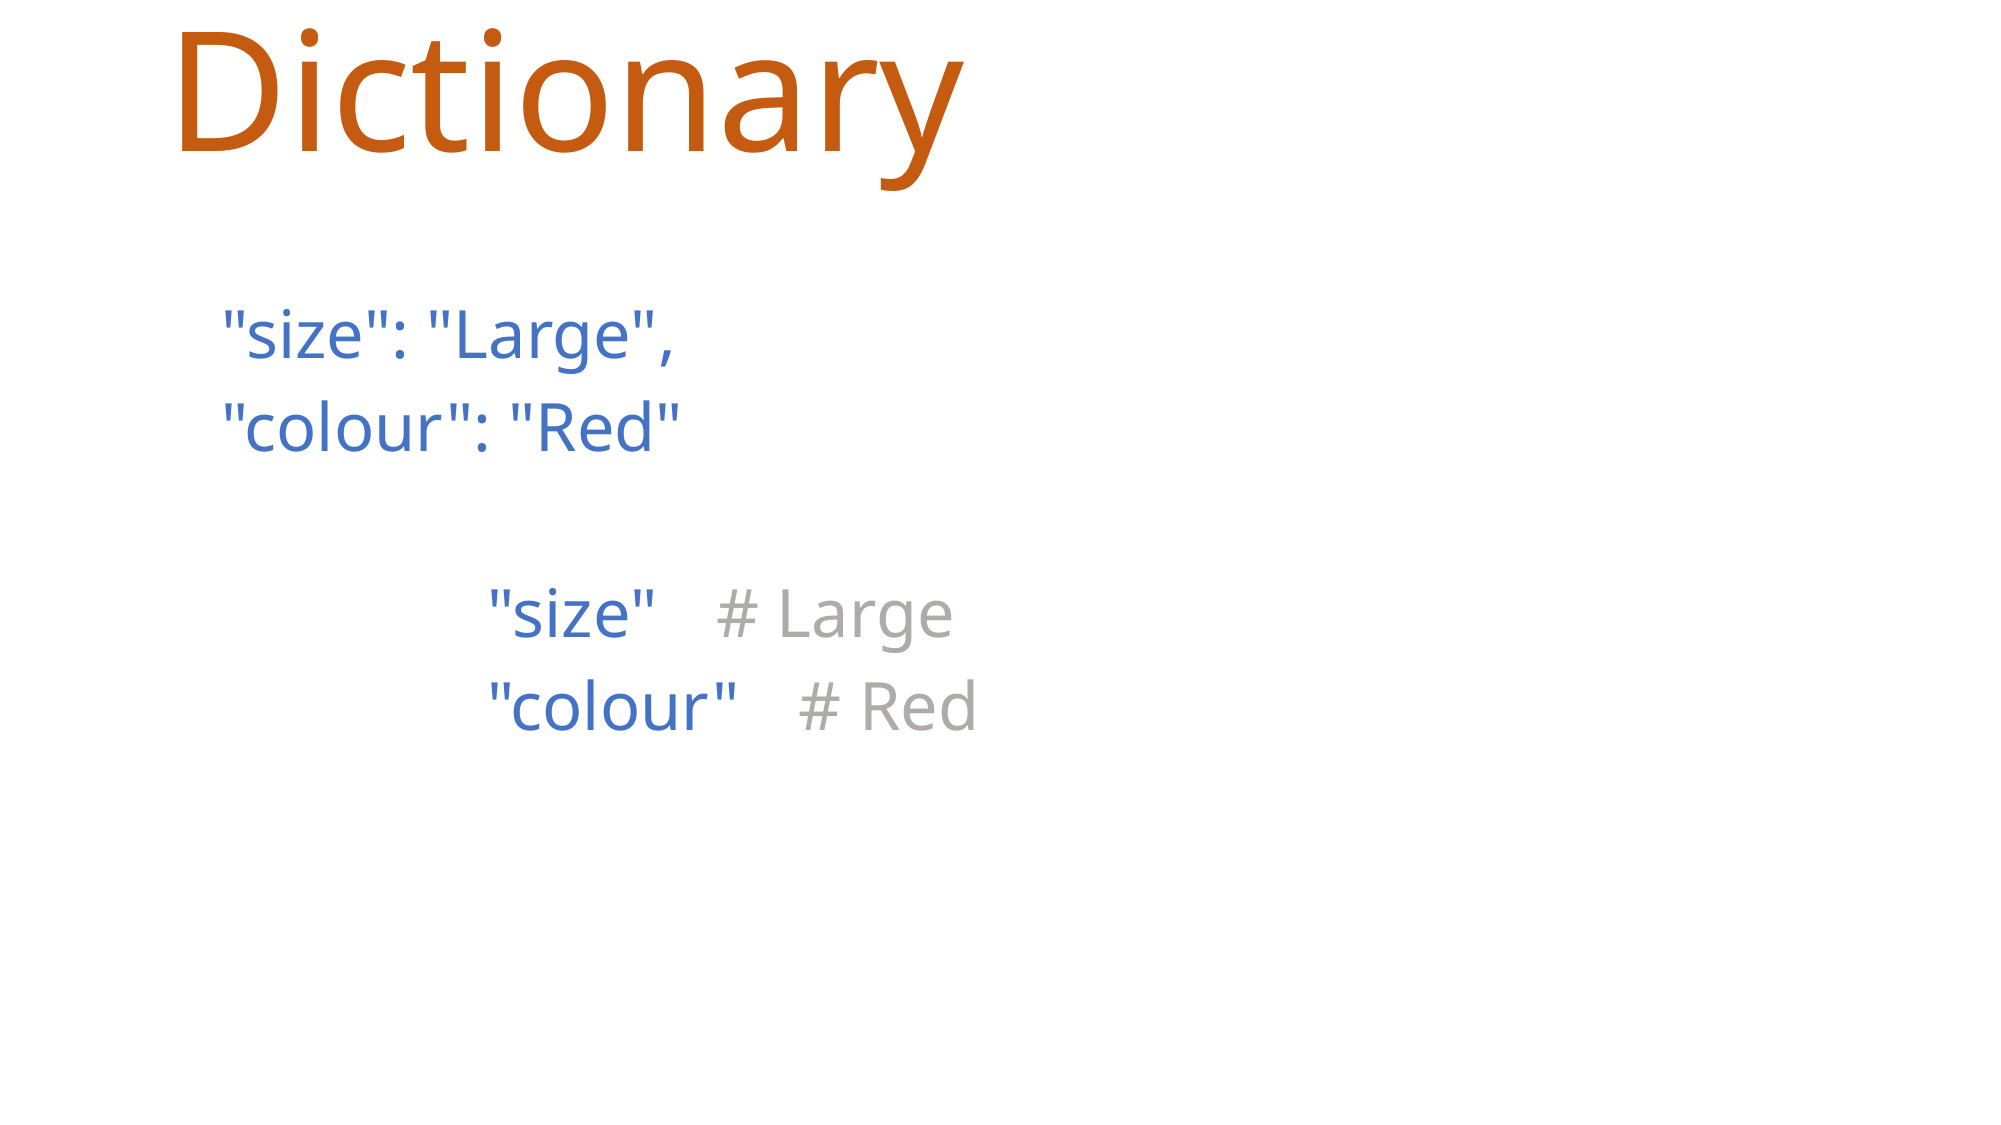

# Dictionary
shirt = {
 "size": "Large",
 "colour": "Red"
}
print(shirt["size"]) # Large
print(shirt["colour"]) # Red